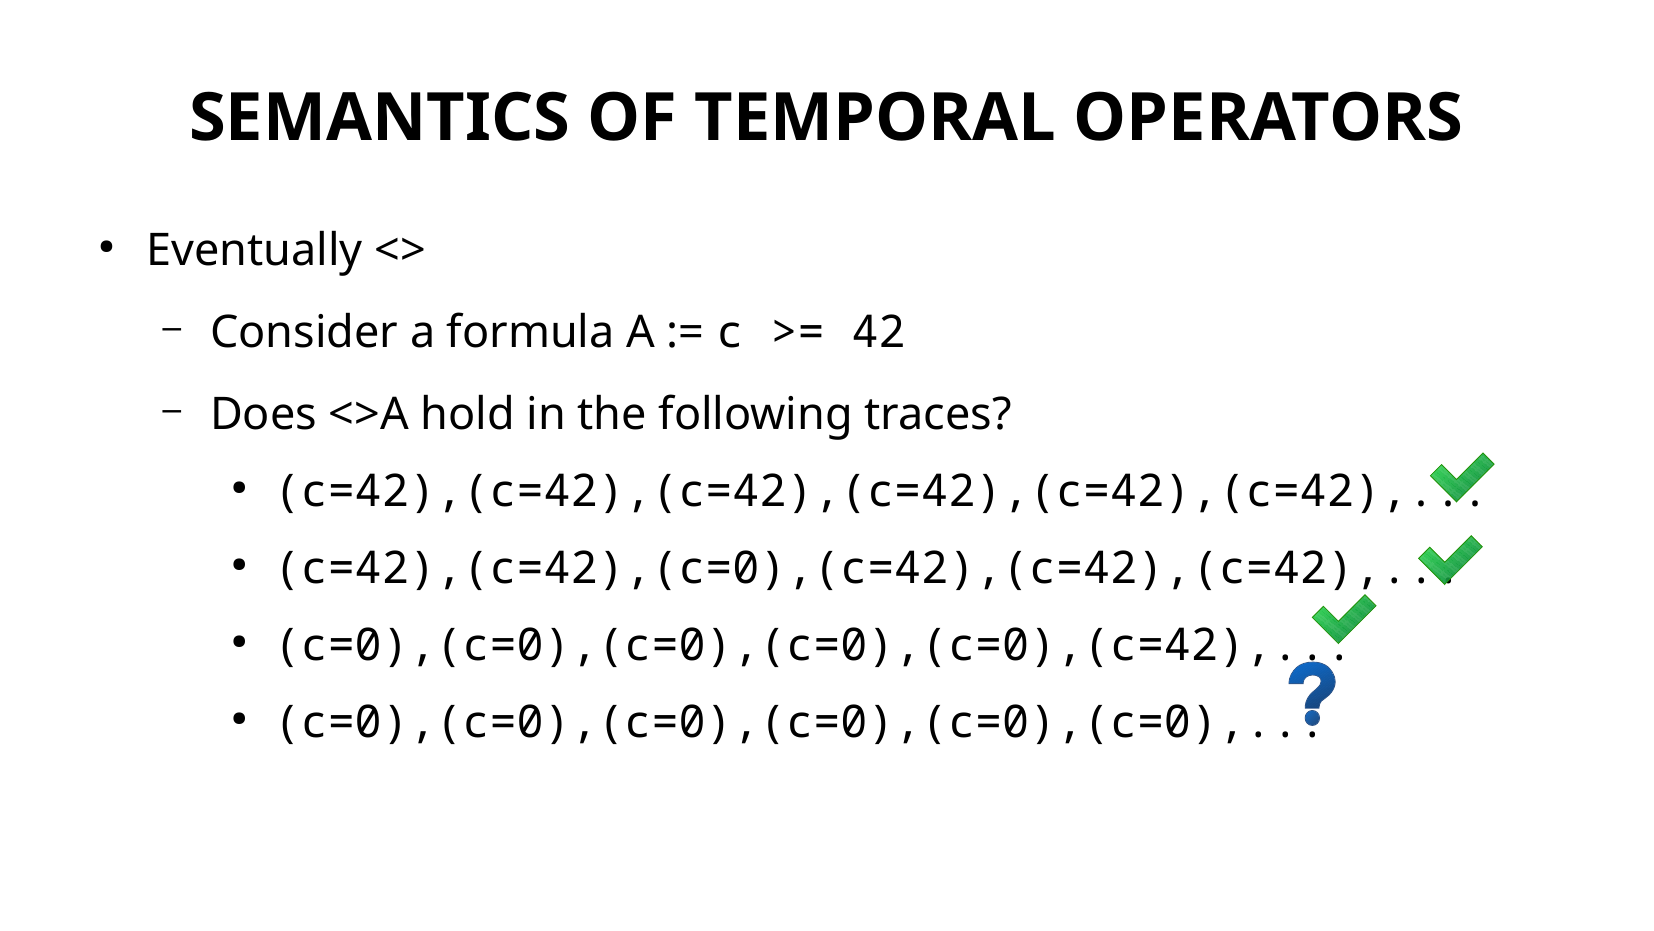

# SEMANTICS OF TEMPORAL OPERATORS
Eventually <>
Consider a formula A := c >= 42
Does <>A hold in the following traces?
(c=42),(c=42),(c=42),(c=42),(c=42),(c=42),...
(c=42),(c=42),(c=0),(c=42),(c=42),(c=42),...
(c=0),(c=0),(c=0),(c=0),(c=0),(c=42),...
(c=0),(c=0),(c=0),(c=0),(c=0),(c=0),...